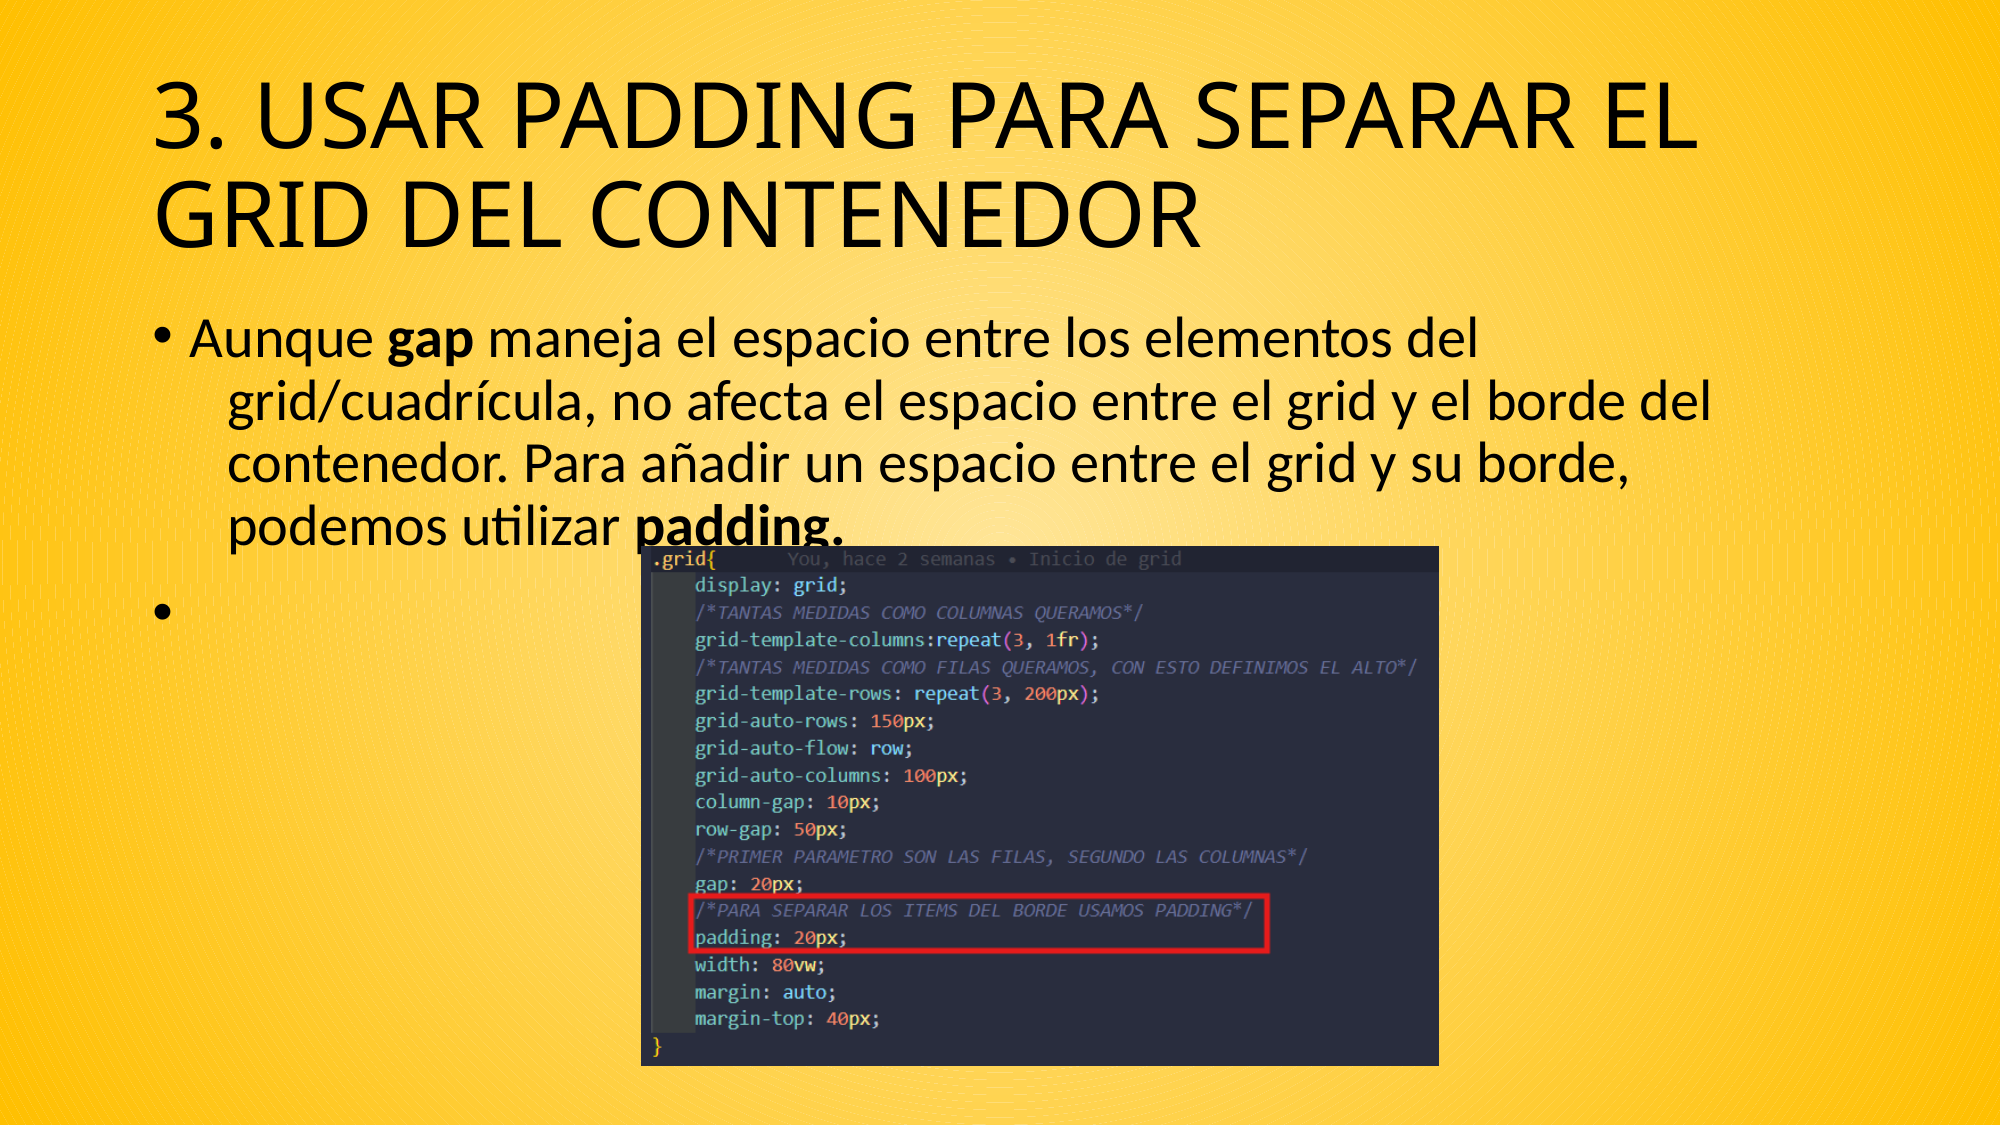

# 3. USAR PADDING PARA SEPARAR EL GRID DEL CONTENEDOR
Aunque gap maneja el espacio entre los elementos del grid/cuadrícula, no afecta el espacio entre el grid y el borde del contenedor. Para añadir un espacio entre el grid y su borde, podemos utilizar padding.